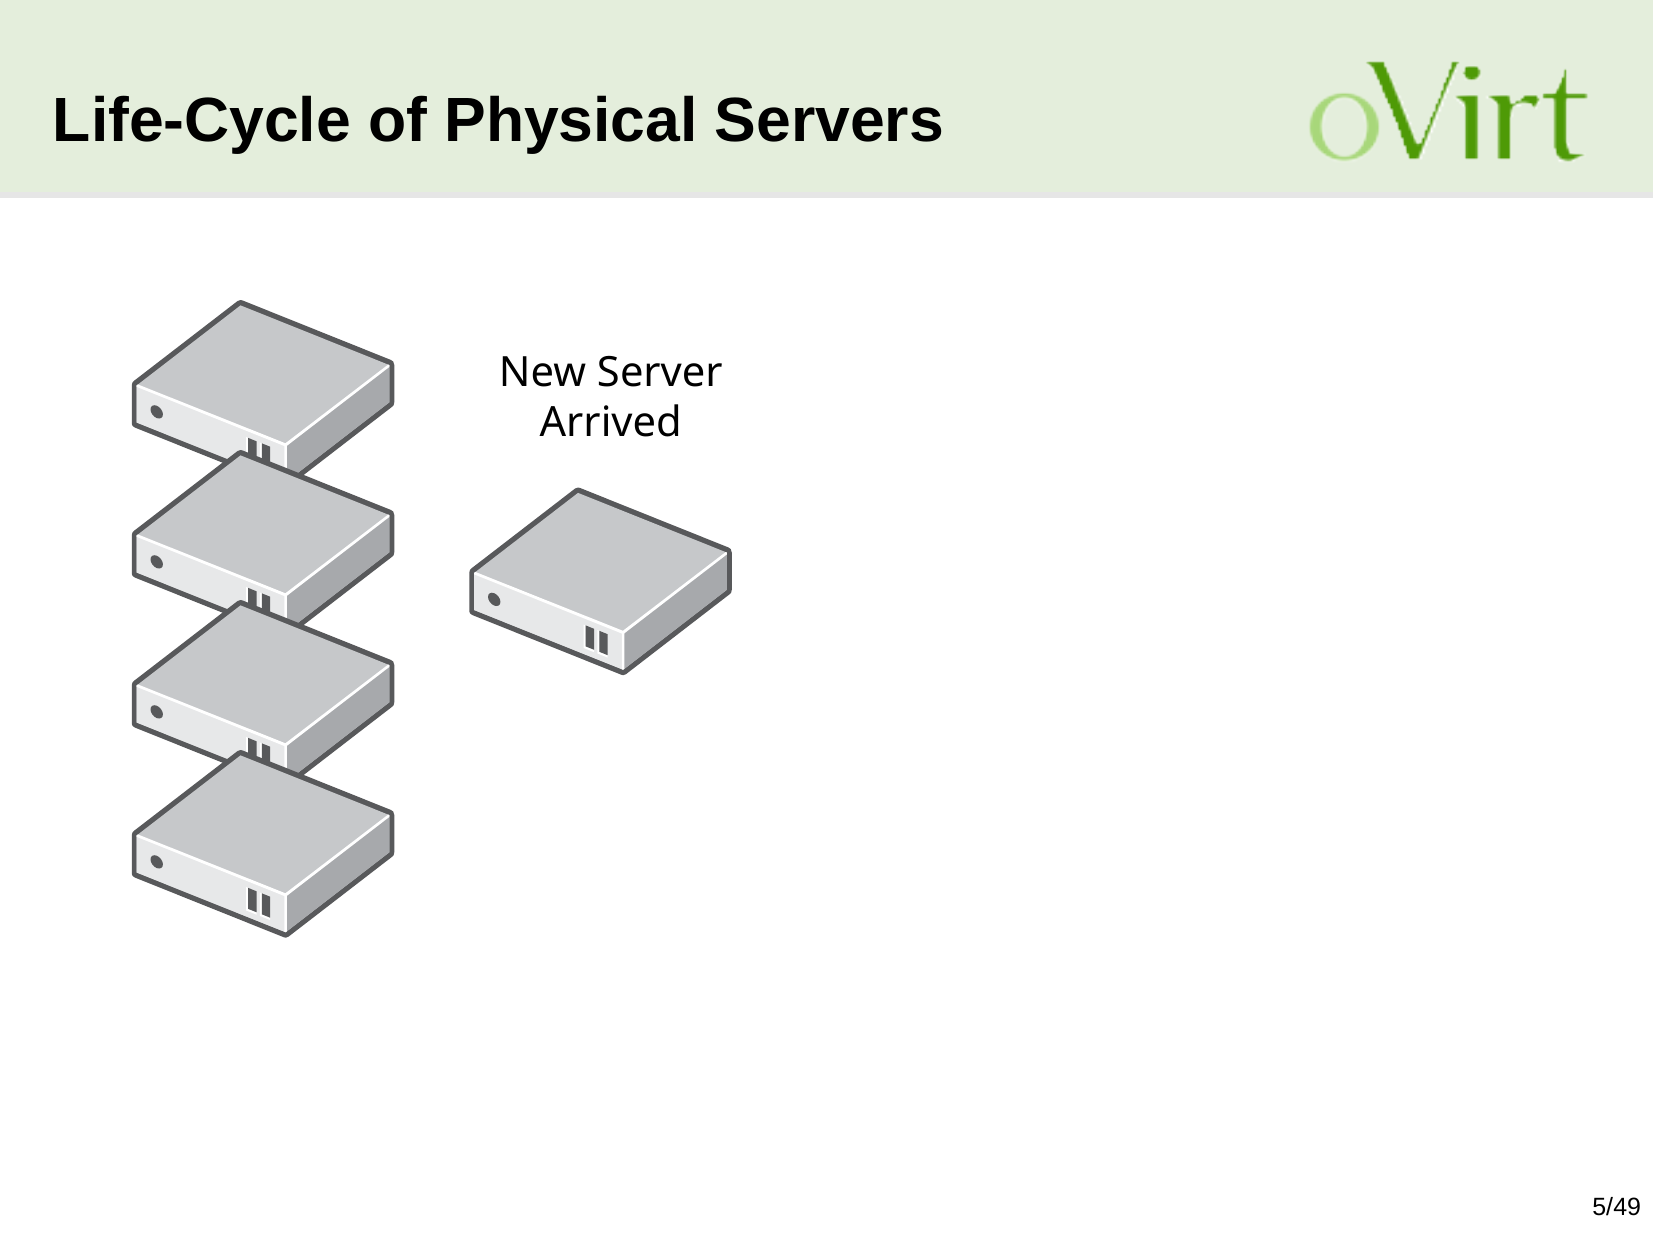

# Life-Cycle of Physical Servers
New Server Arrived